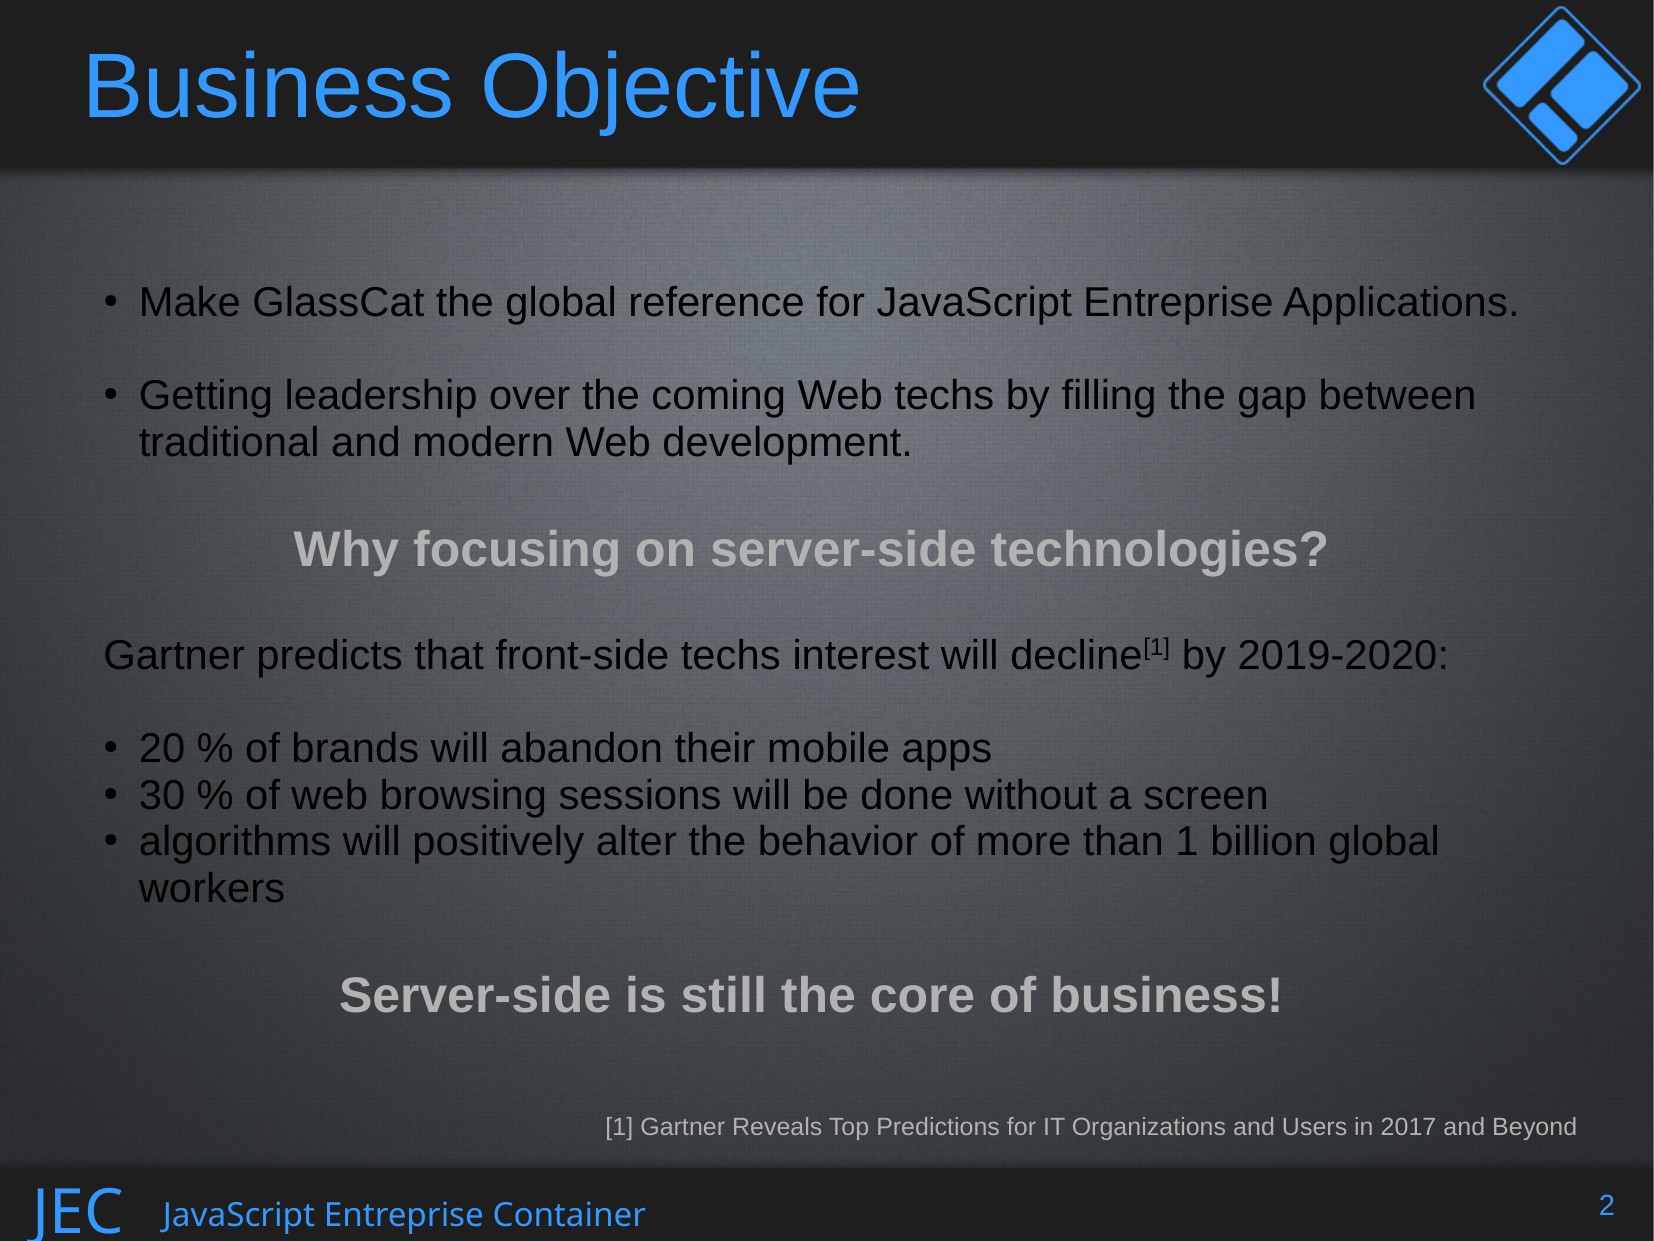

# Business Objective
Make GlassCat the global reference for JavaScript Entreprise Applications.
Getting leadership over the coming Web techs by filling the gap between traditional and modern Web development.
Why focusing on server-side technologies?
Gartner predicts that front-side techs interest will decline[1] by 2019-2020:
20 % of brands will abandon their mobile apps
30 % of web browsing sessions will be done without a screen
algorithms will positively alter the behavior of more than 1 billion global workers
Server-side is still the core of business!
[1] Gartner Reveals Top Predictions for IT Organizations and Users in 2017 and Beyond
JEC
2
JavaScript Entreprise Container